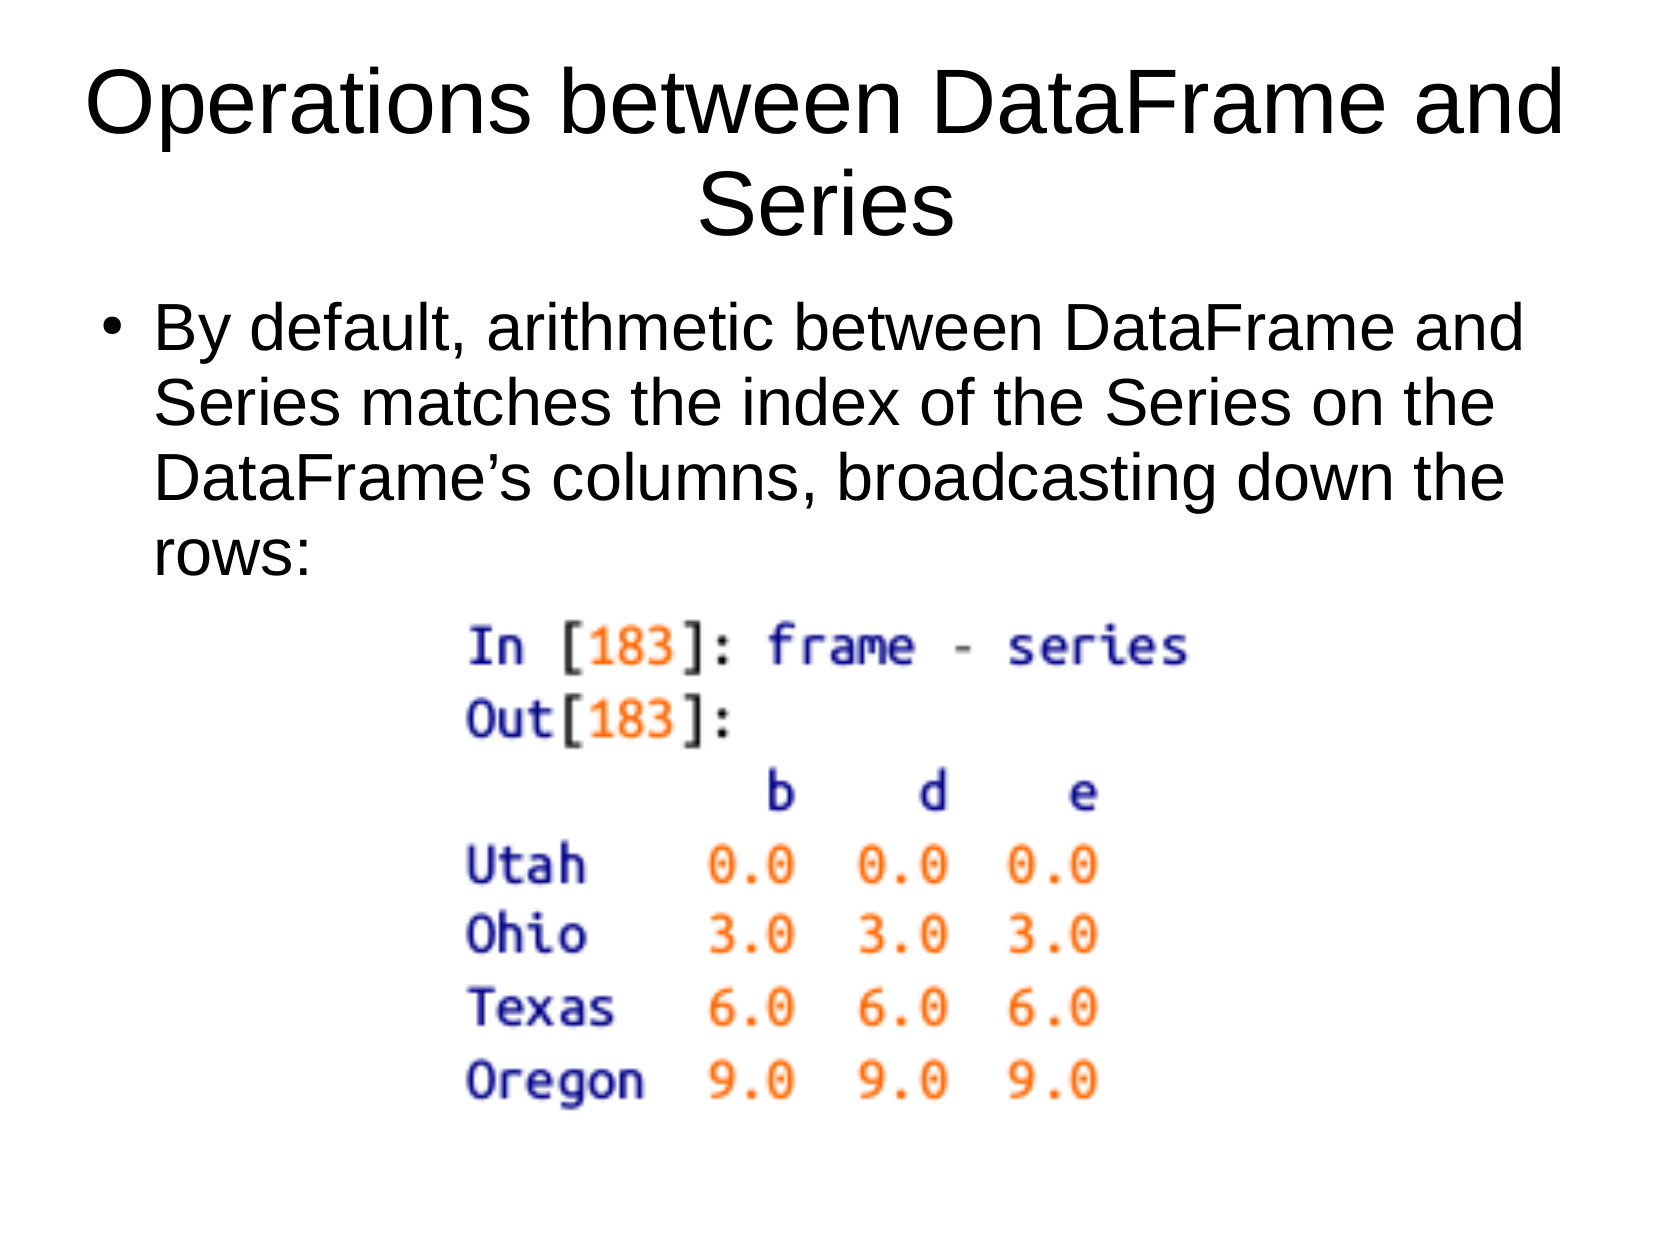

# Operations between DataFrame and Series
By default, arithmetic between DataFrame and Series matches the index of the Series on the DataFrame’s columns, broadcasting down the rows: